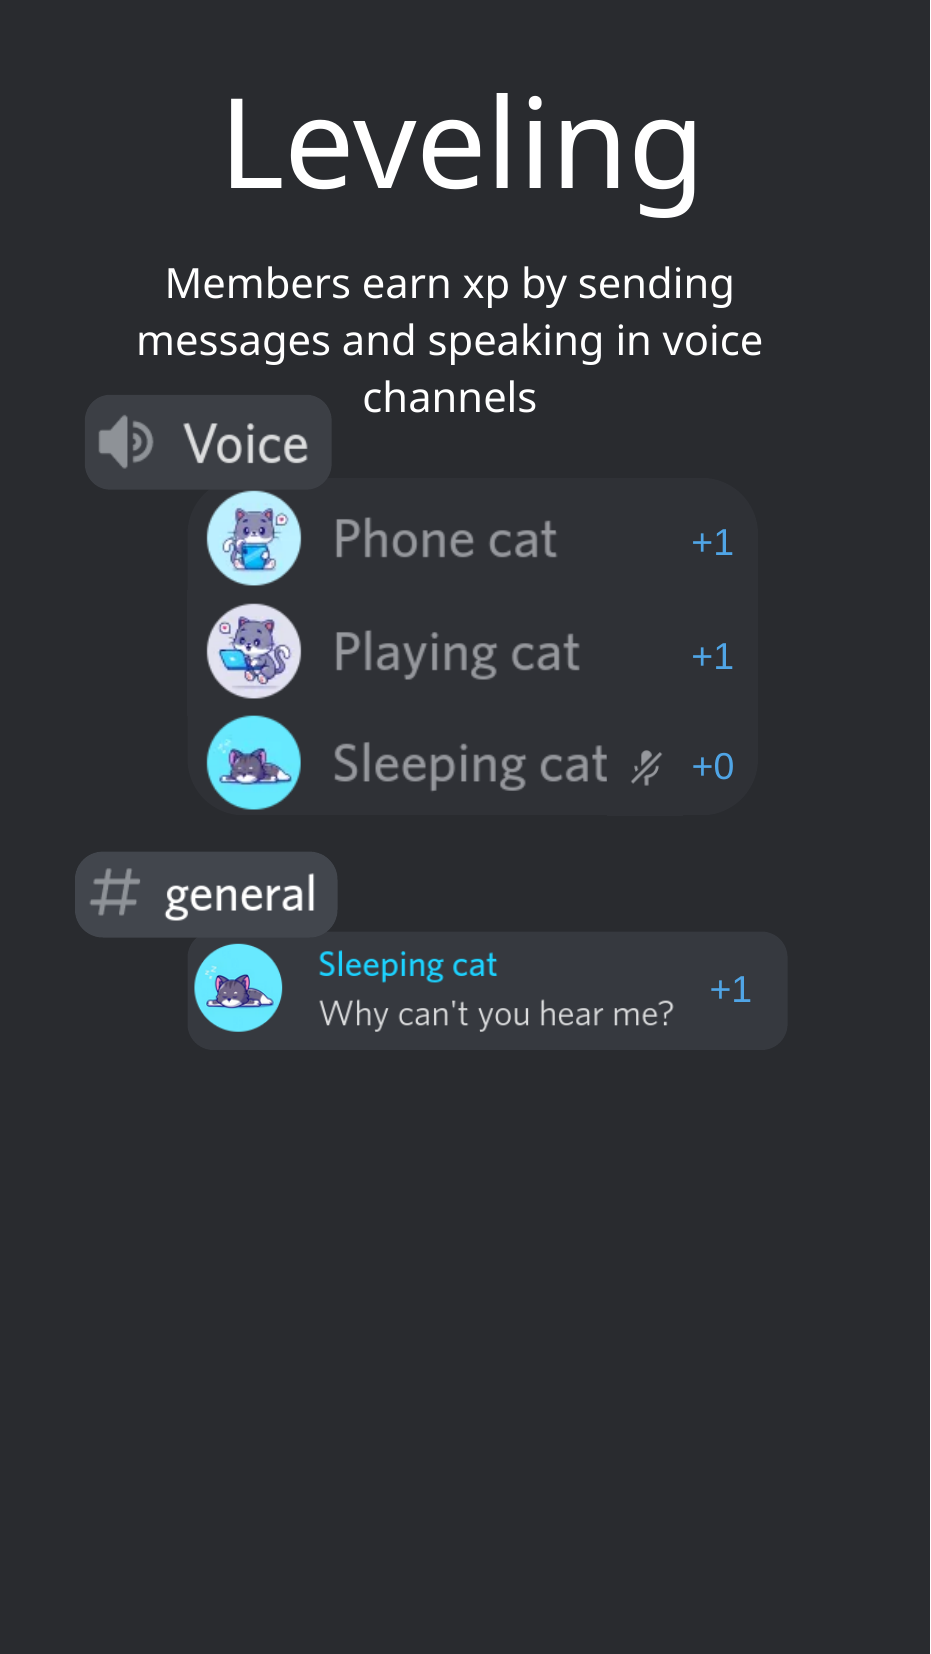

Leveling
Members earn xp by sending messages and speaking in voice channels
+1
+1
+0
+1